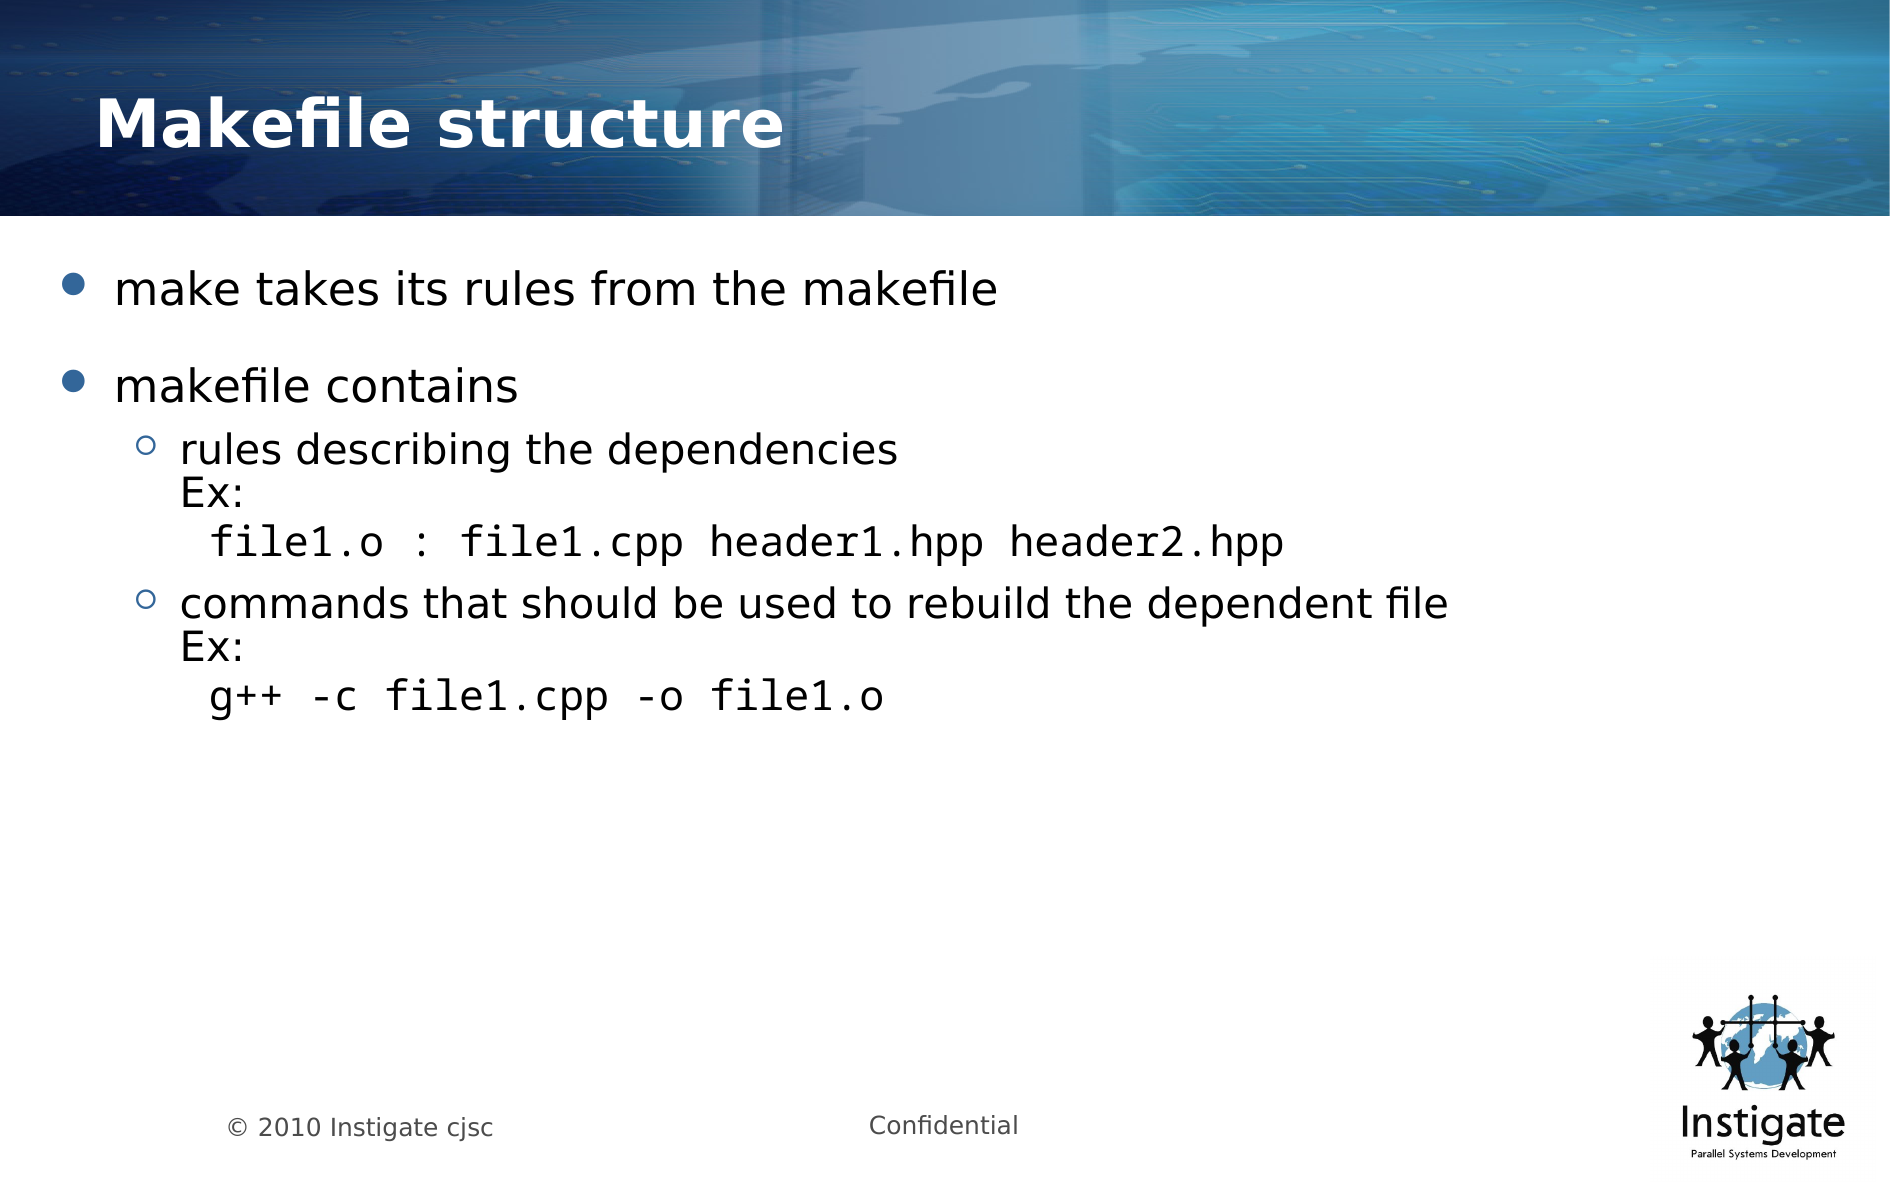

# Makefile structure
make takes its rules from the makefile
makefile contains
rules describing the dependencies
Ex:
	file1.o : file1.cpp header1.hpp header2.hpp
commands that should be used to rebuild the dependent file
Ex:
	g++ -c file1.cpp -o file1.o